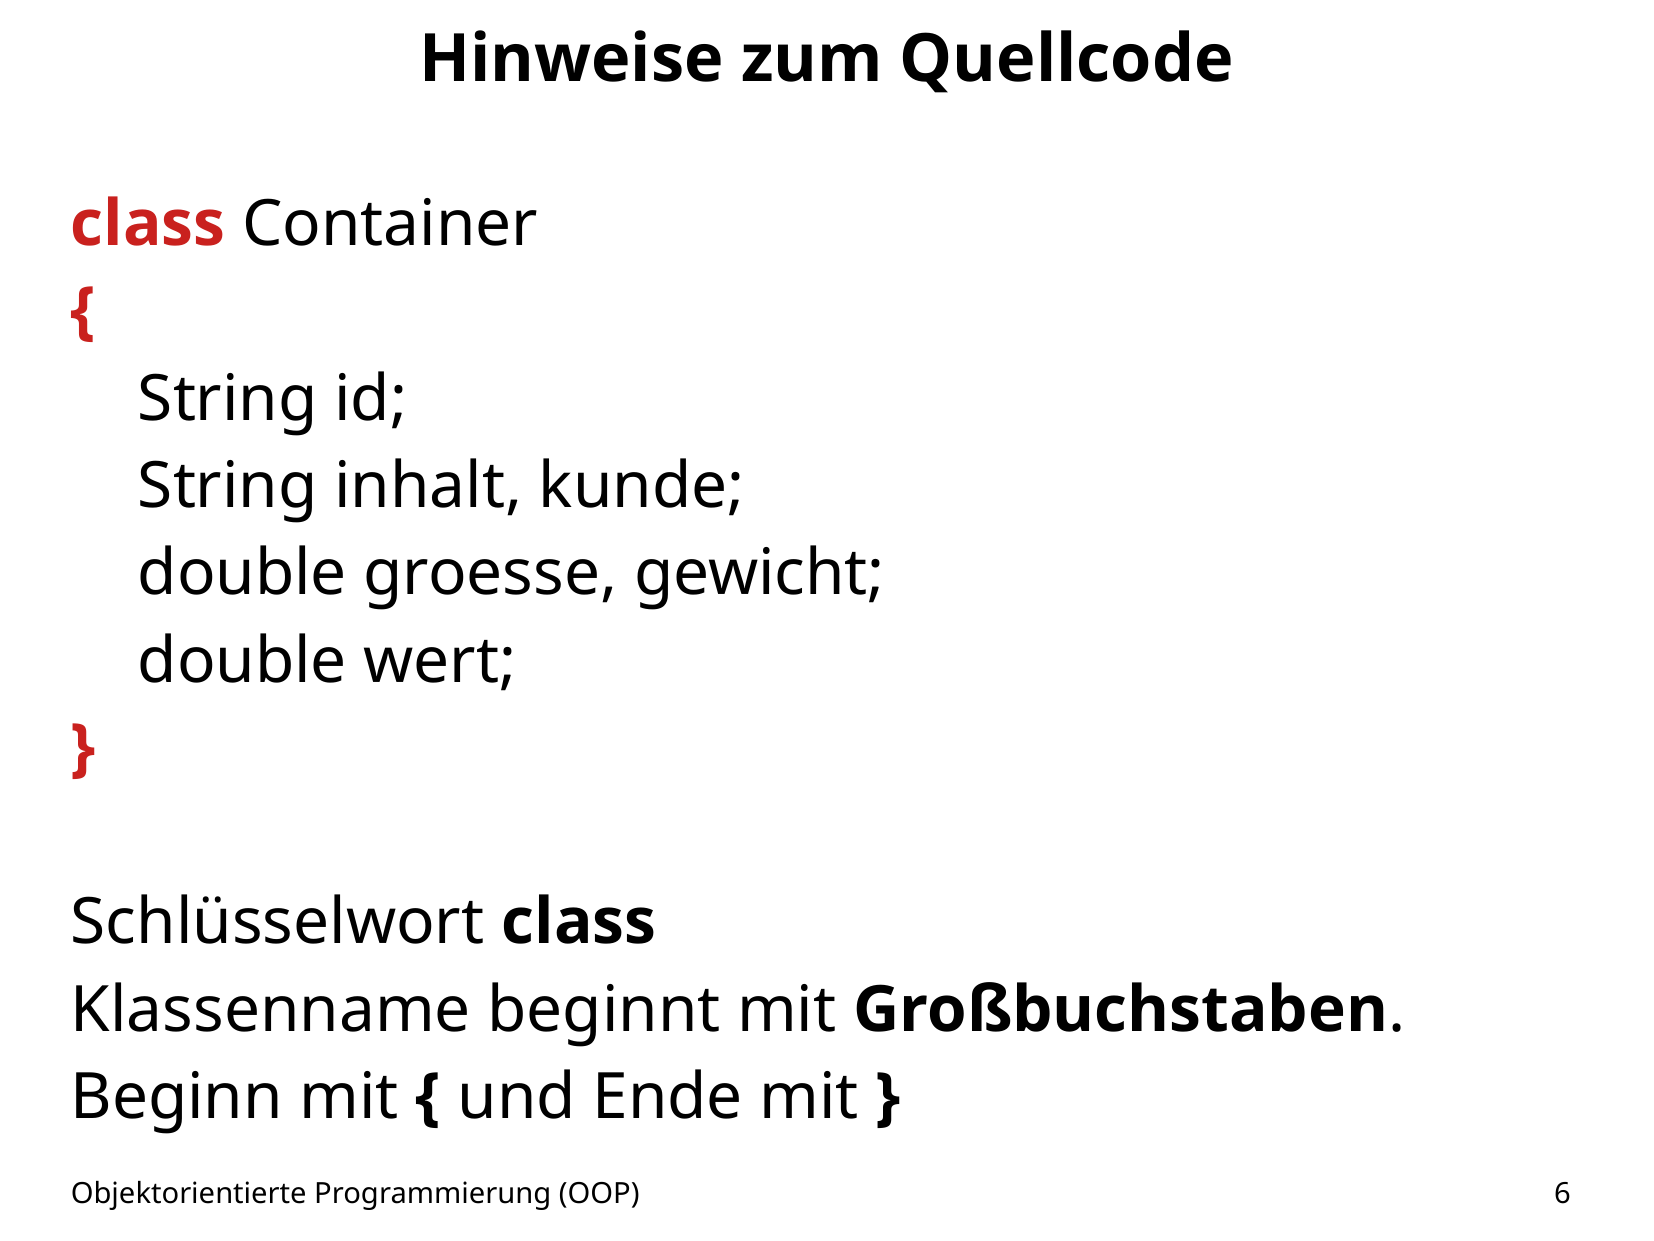

# Hinweise zum Quellcode
class Container
{
 String id;
 String inhalt, kunde;
 double groesse, gewicht;
 double wert;
}
Schlüsselwort class
Klassenname beginnt mit Großbuchstaben.
Beginn mit { und Ende mit }
Objektorientierte Programmierung (OOP)
6